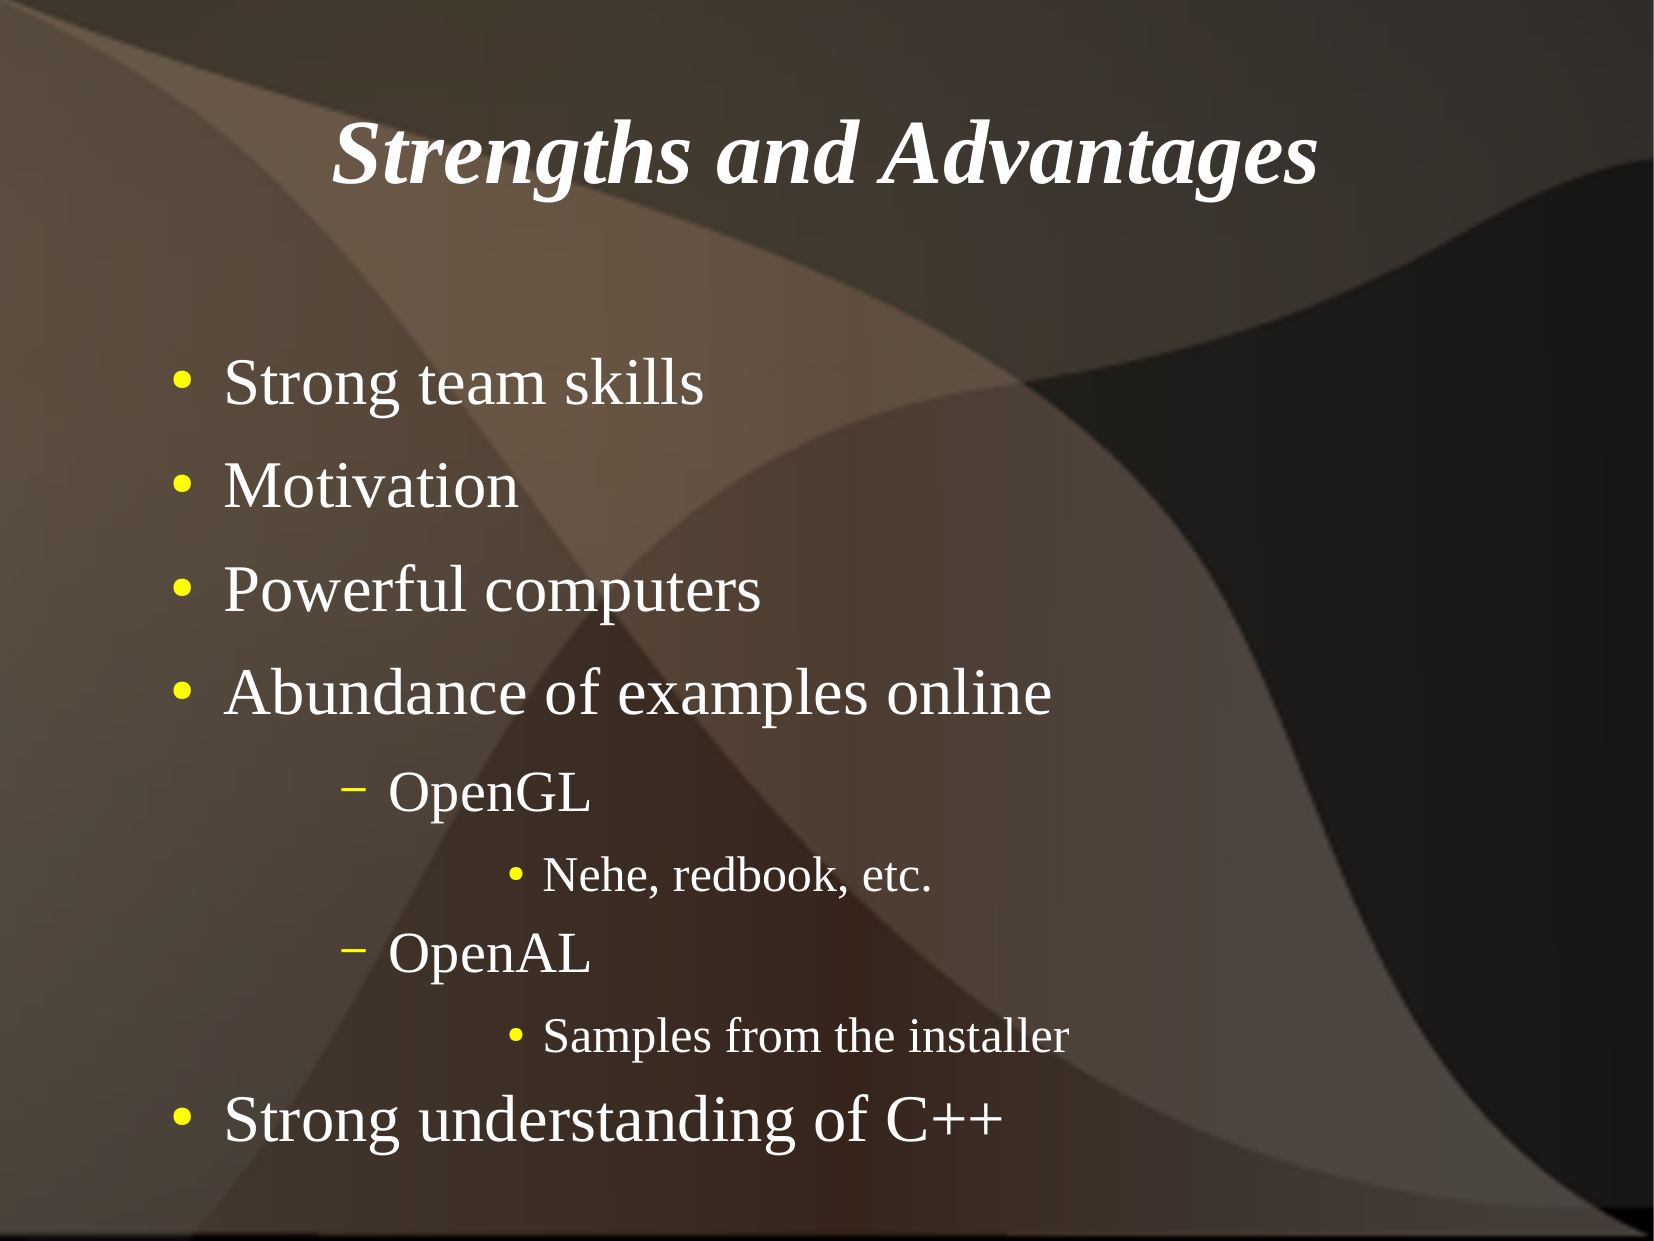

# Strengths and Advantages
Strong team skills
Motivation
Powerful computers
Abundance of examples online
OpenGL
Nehe, redbook, etc.
OpenAL
Samples from the installer
Strong understanding of C++